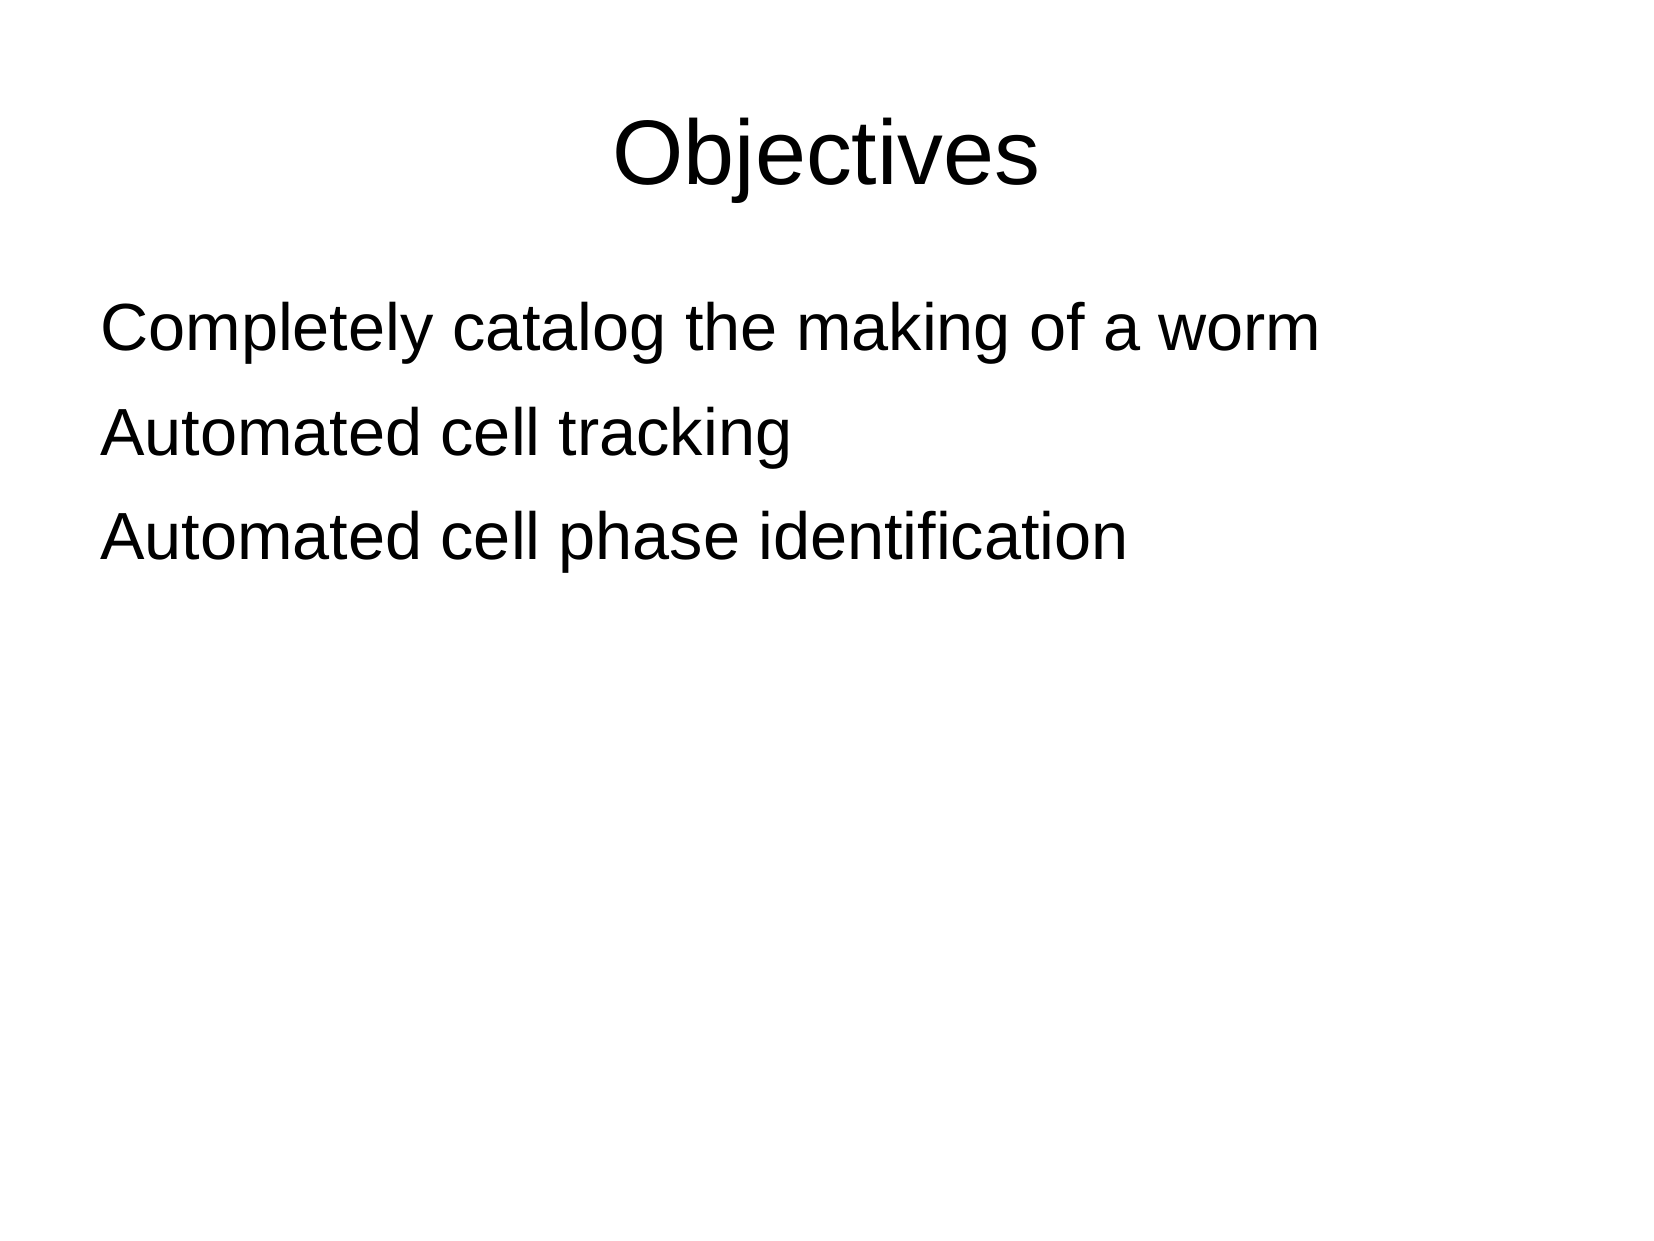

# Objectives
Completely catalog the making of a worm
Automated cell tracking
Automated cell phase identification